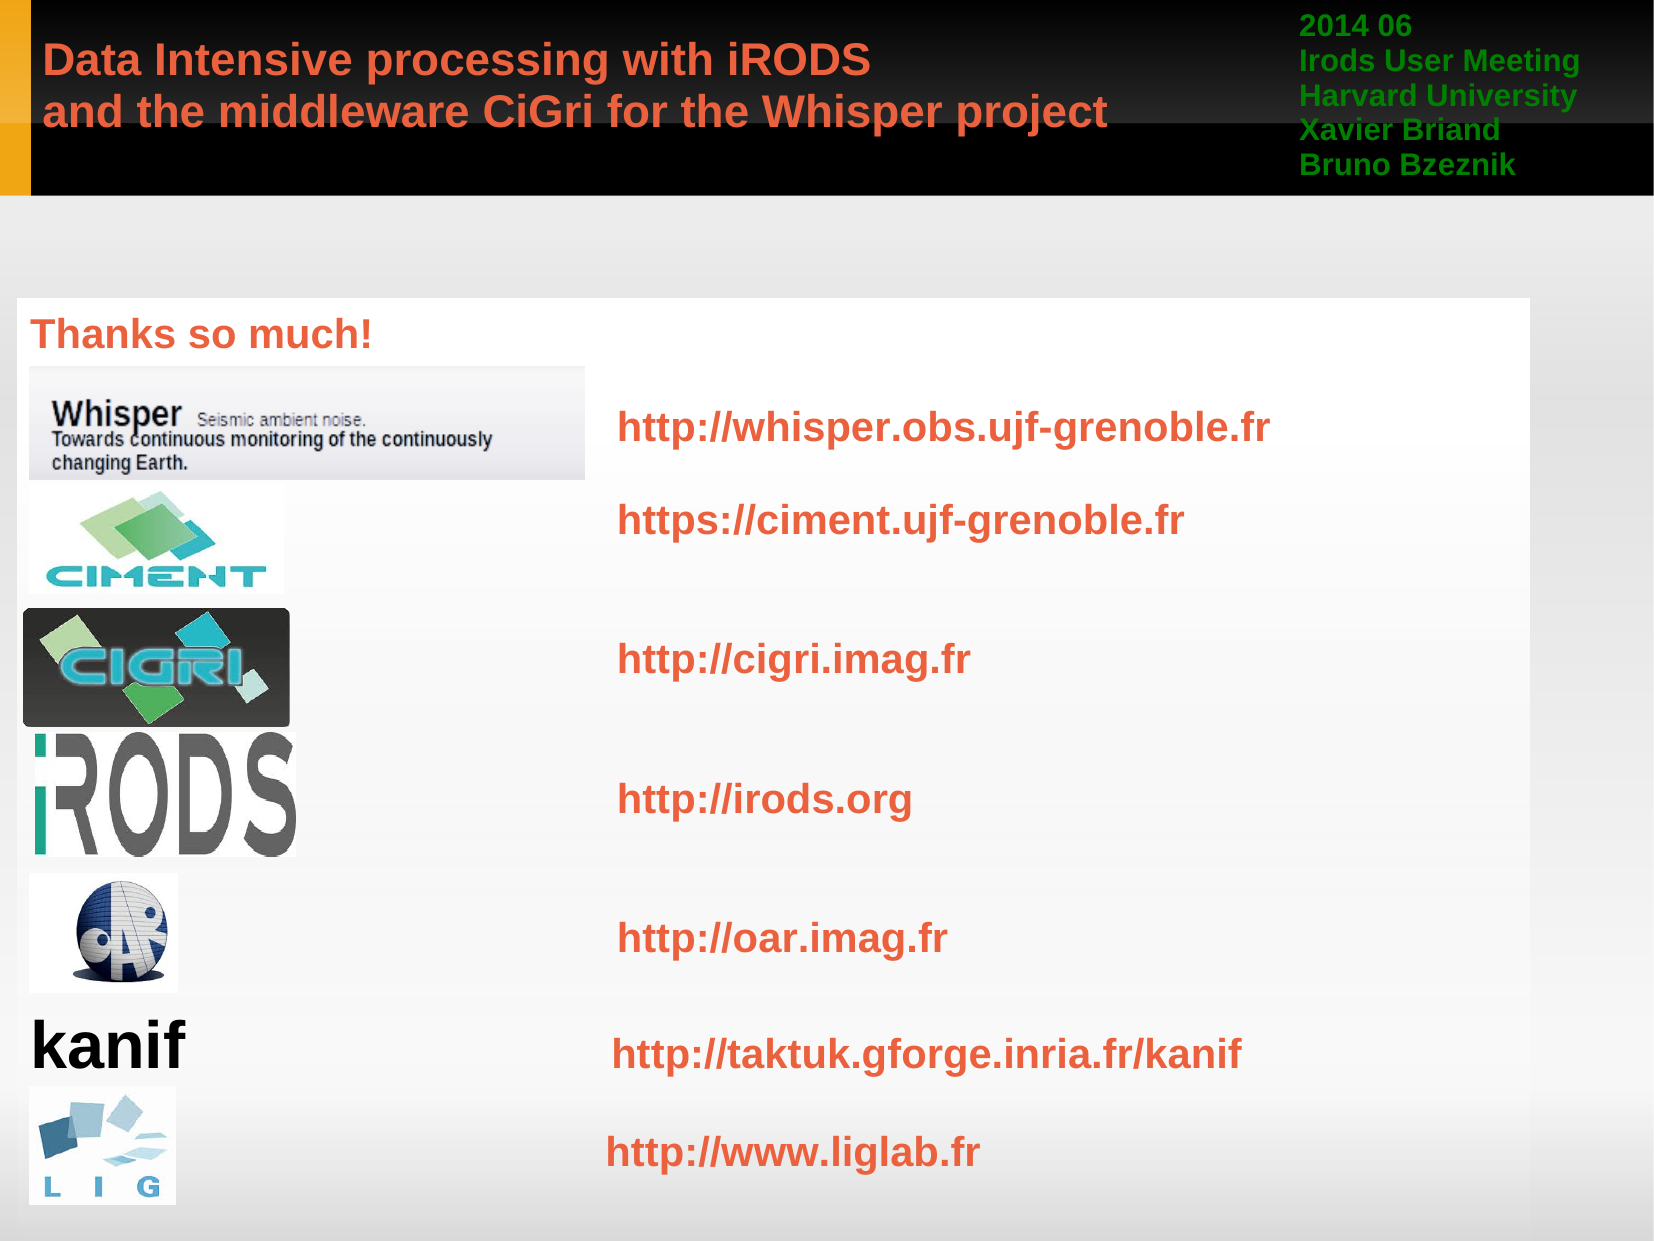

2014 06
Irods User Meeting
Harvard University
Xavier Briand
Bruno Bzeznik
 Data Intensive processing with iRODS
 and the middleware CiGri for the Whisper project
# Thanks so much!
 http://whisper.obs.ujf-grenoble.fr
 https://ciment.ujf-grenoble.fr
 http://cigri.imag.fr
 http://irods.org
 http://oar.imag.fr
kanif http://taktuk.gforge.inria.fr/kanif
 http://www.liglab.fr